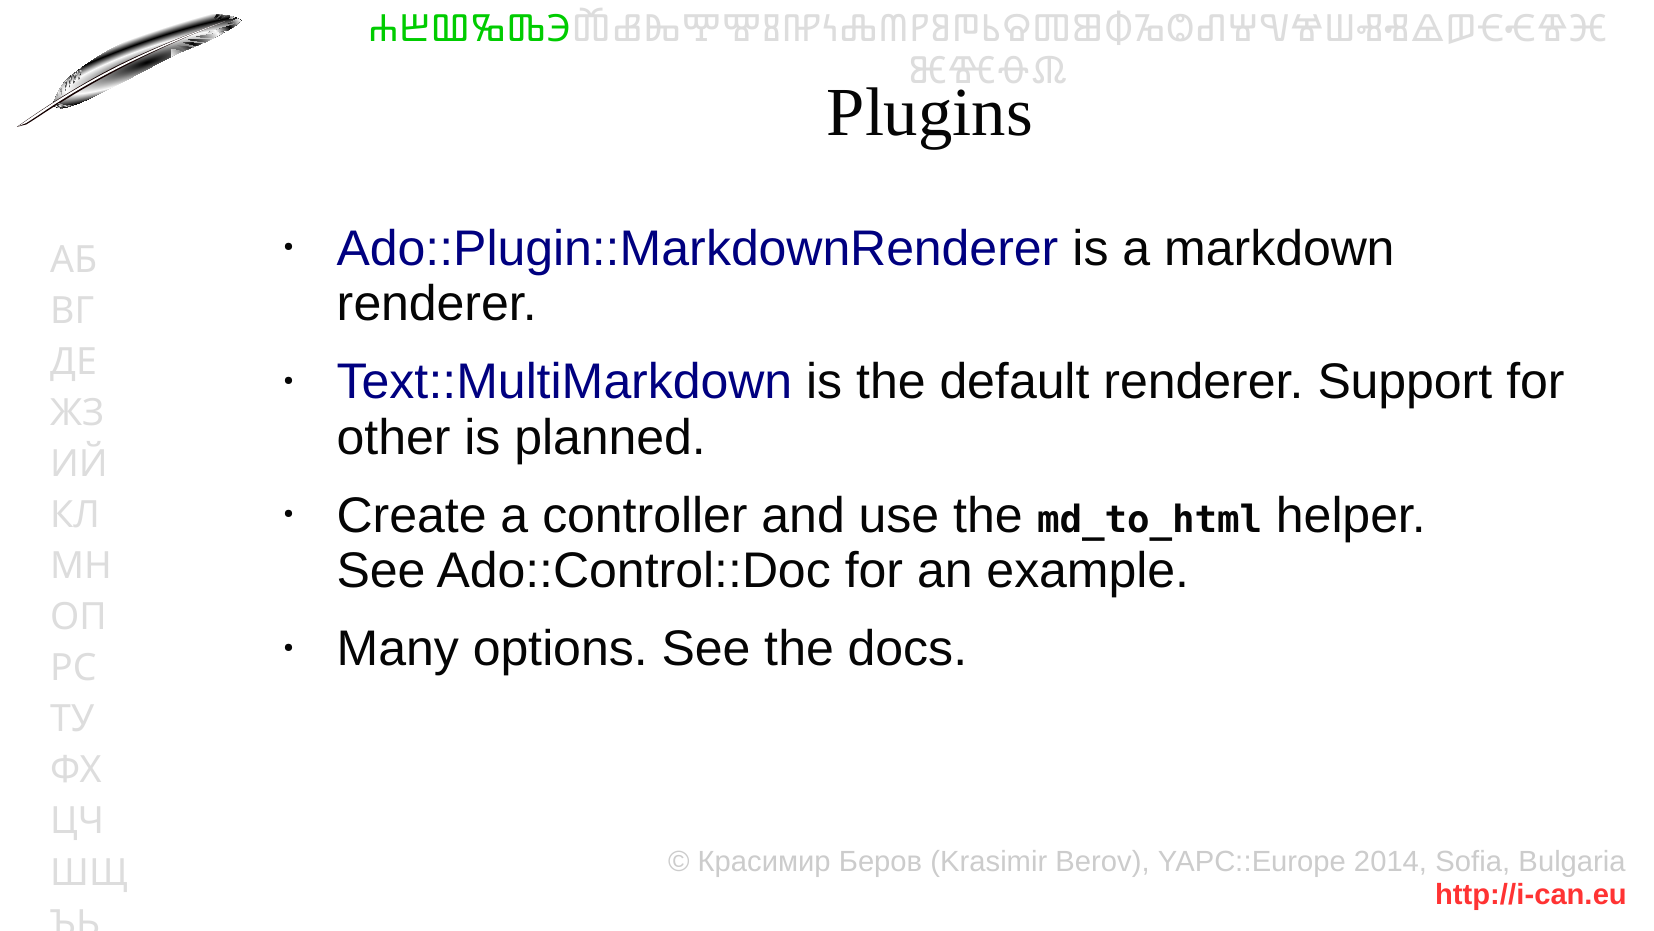

# Plugins
Ado::Plugin::MarkdownRenderer is a markdown renderer.
Text::MultiMarkdown is the default renderer. Support for other is planned.
Create a controller and use the md_to_html helper.
See Ado::Control::Doc for an example.
Many options. See the docs.